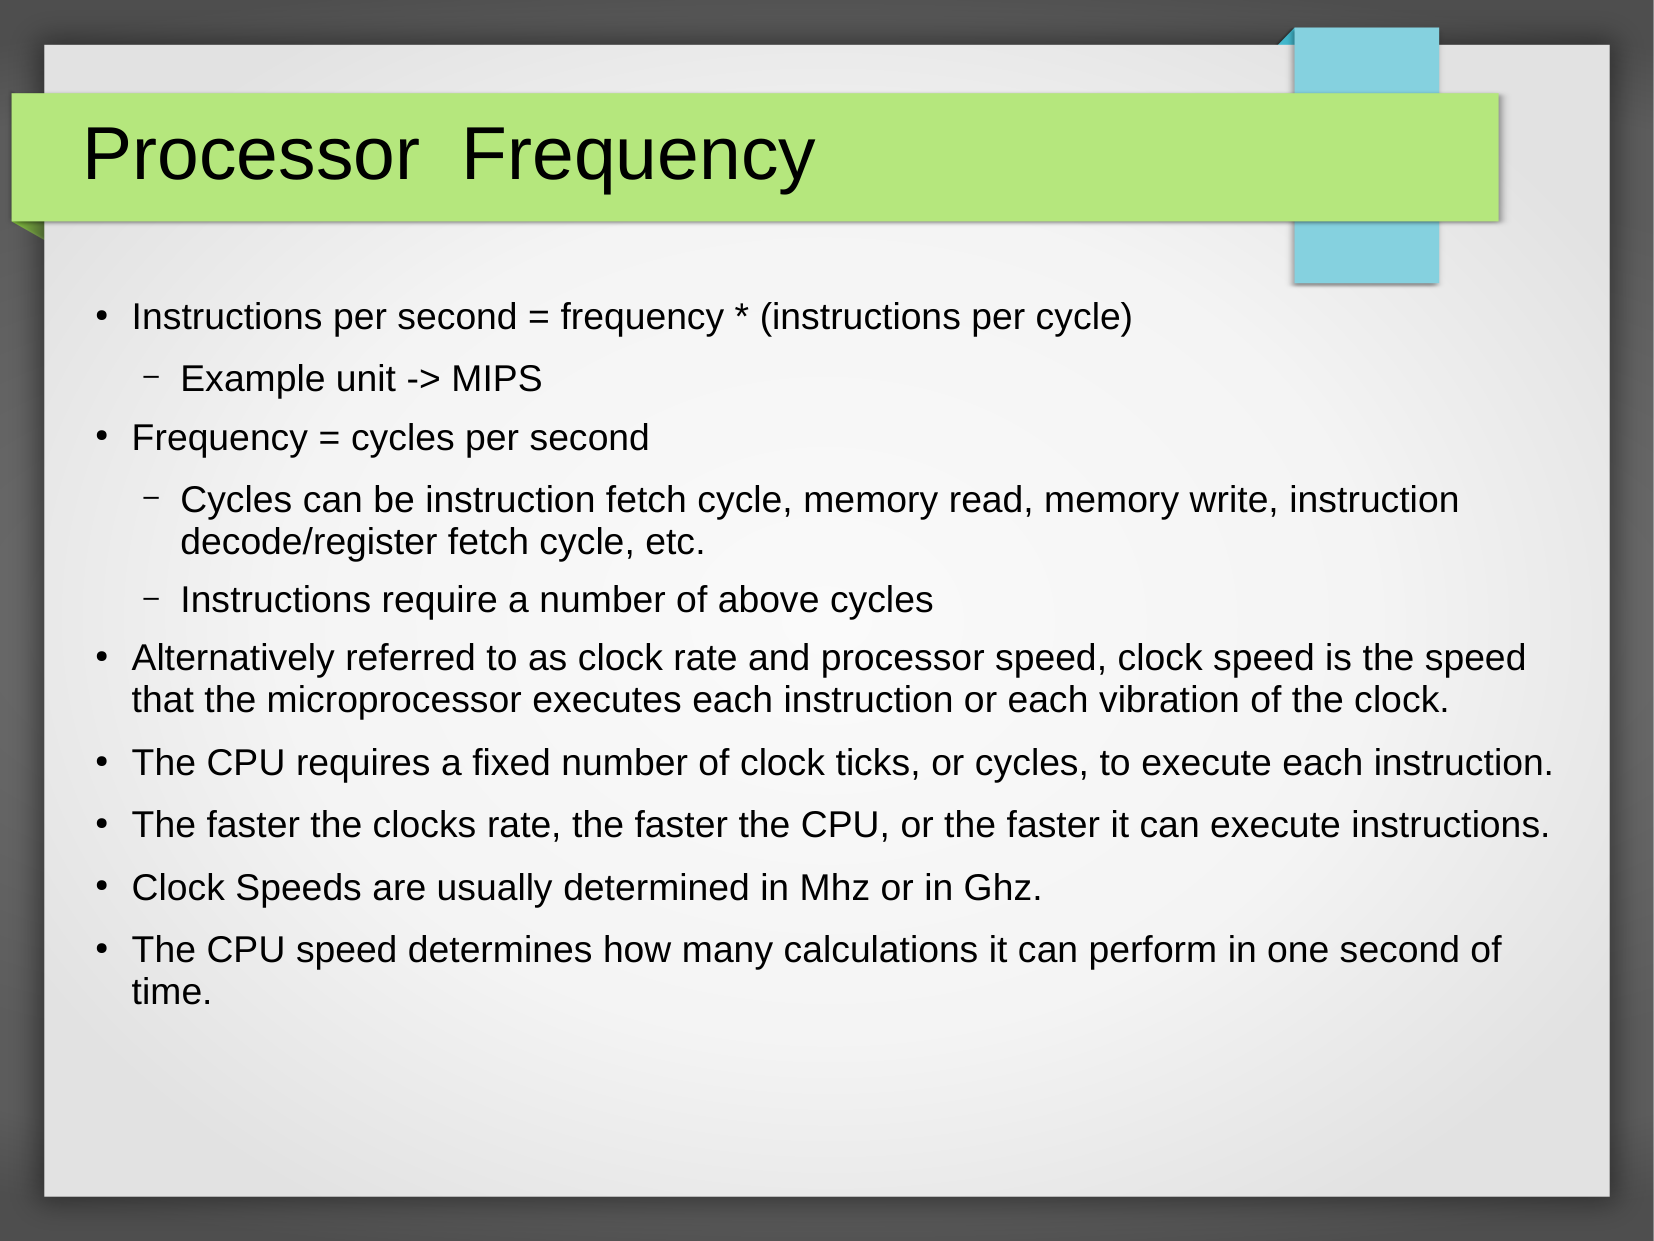

# Processor Frequency
Instructions per second = frequency * (instructions per cycle)
Example unit -> MIPS
Frequency = cycles per second
Cycles can be instruction fetch cycle, memory read, memory write, instruction decode/register fetch cycle, etc.
Instructions require a number of above cycles
Alternatively referred to as clock rate and processor speed, clock speed is the speed that the microprocessor executes each instruction or each vibration of the clock.
The CPU requires a fixed number of clock ticks, or cycles, to execute each instruction.
The faster the clocks rate, the faster the CPU, or the faster it can execute instructions.
Clock Speeds are usually determined in Mhz or in Ghz.
The CPU speed determines how many calculations it can perform in one second of time.